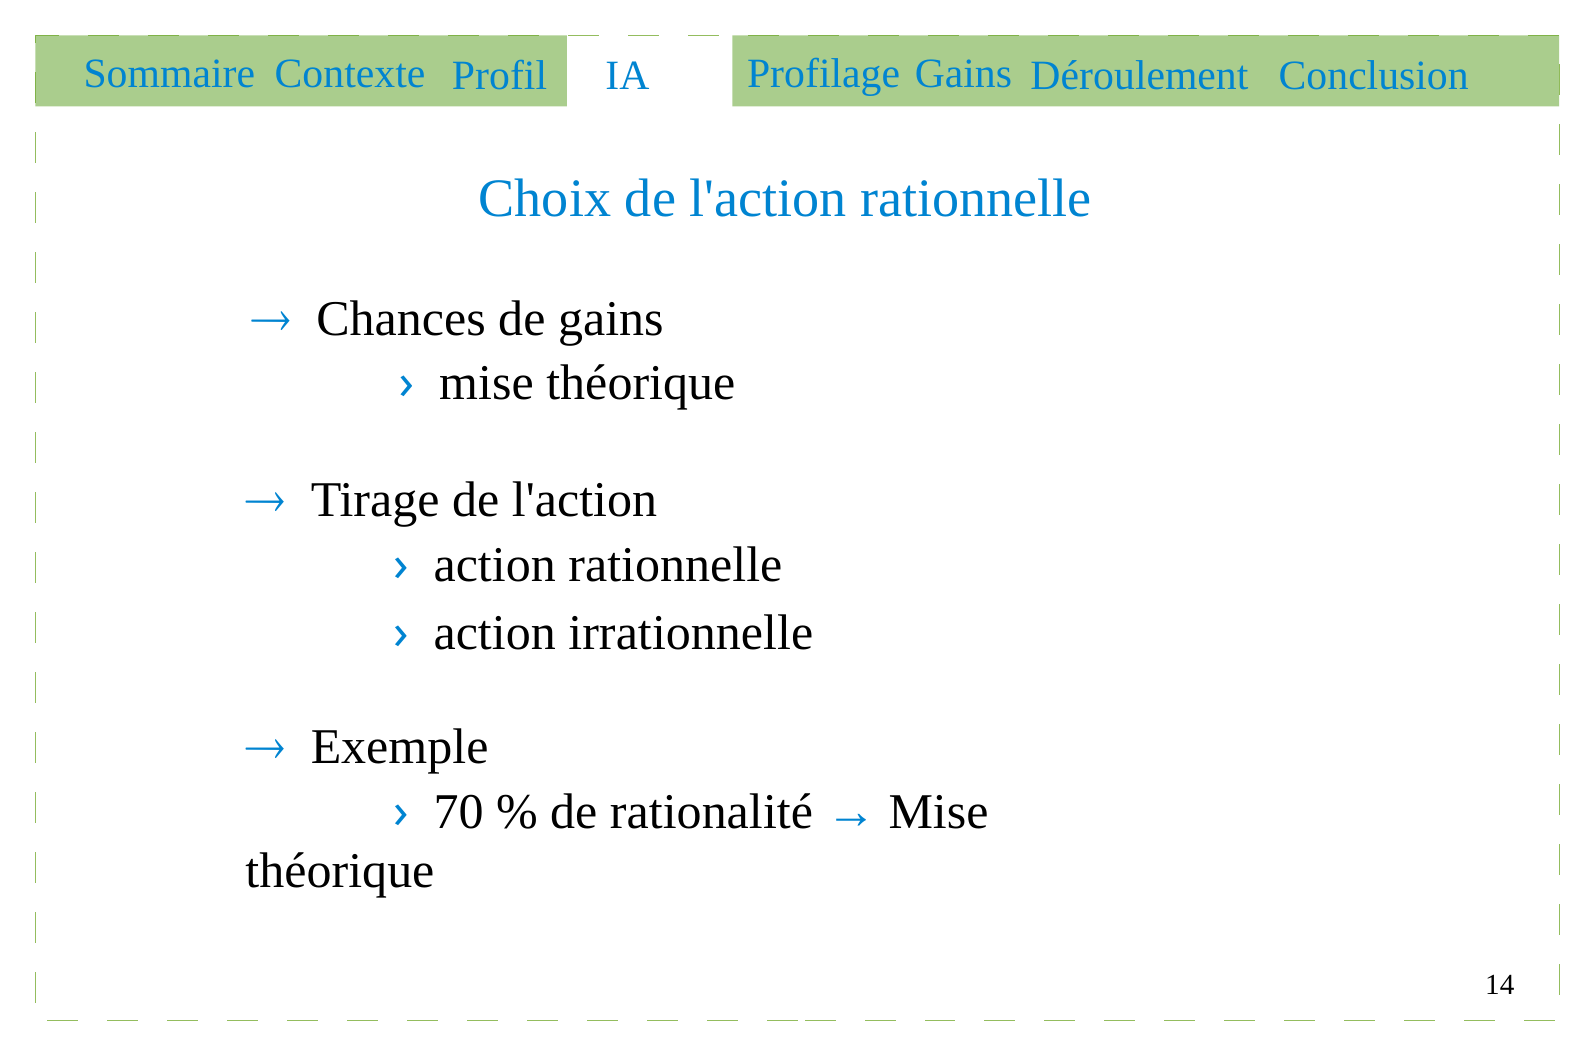

Profilage
Gains
Sommaire
Contexte
Profil
Déroulement
Conclusion
IA
Choix de l'action rationnelle
® Chances de gains
		› mise théorique
® Tirage de l'action
		› action rationnelle
		› action irrationnelle
® Exemple
		› 70 % de rationalité → Mise théorique
14